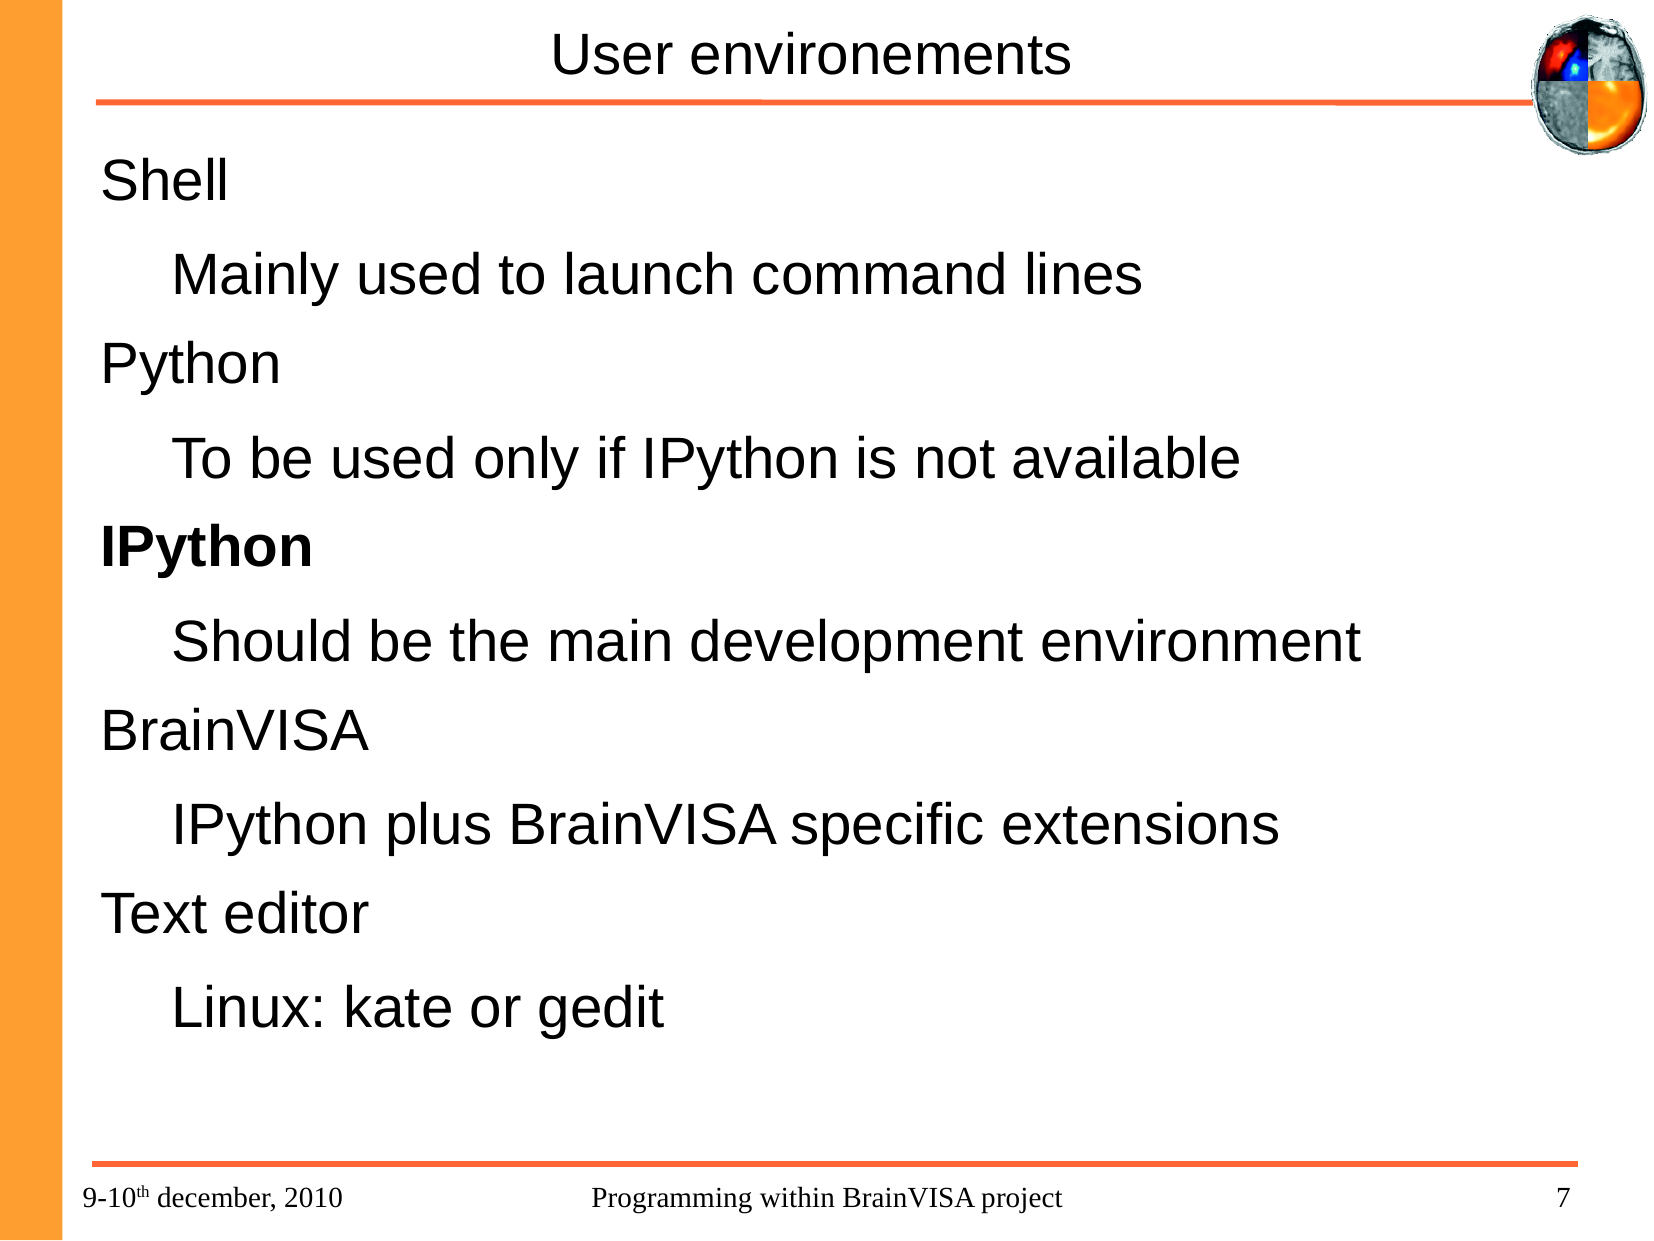

# User environements
Shell
Mainly used to launch command lines
Python
To be used only if IPython is not available
IPython
Should be the main development environment
BrainVISA
IPython plus BrainVISA specific extensions
Text editor
Linux: kate or gedit
7